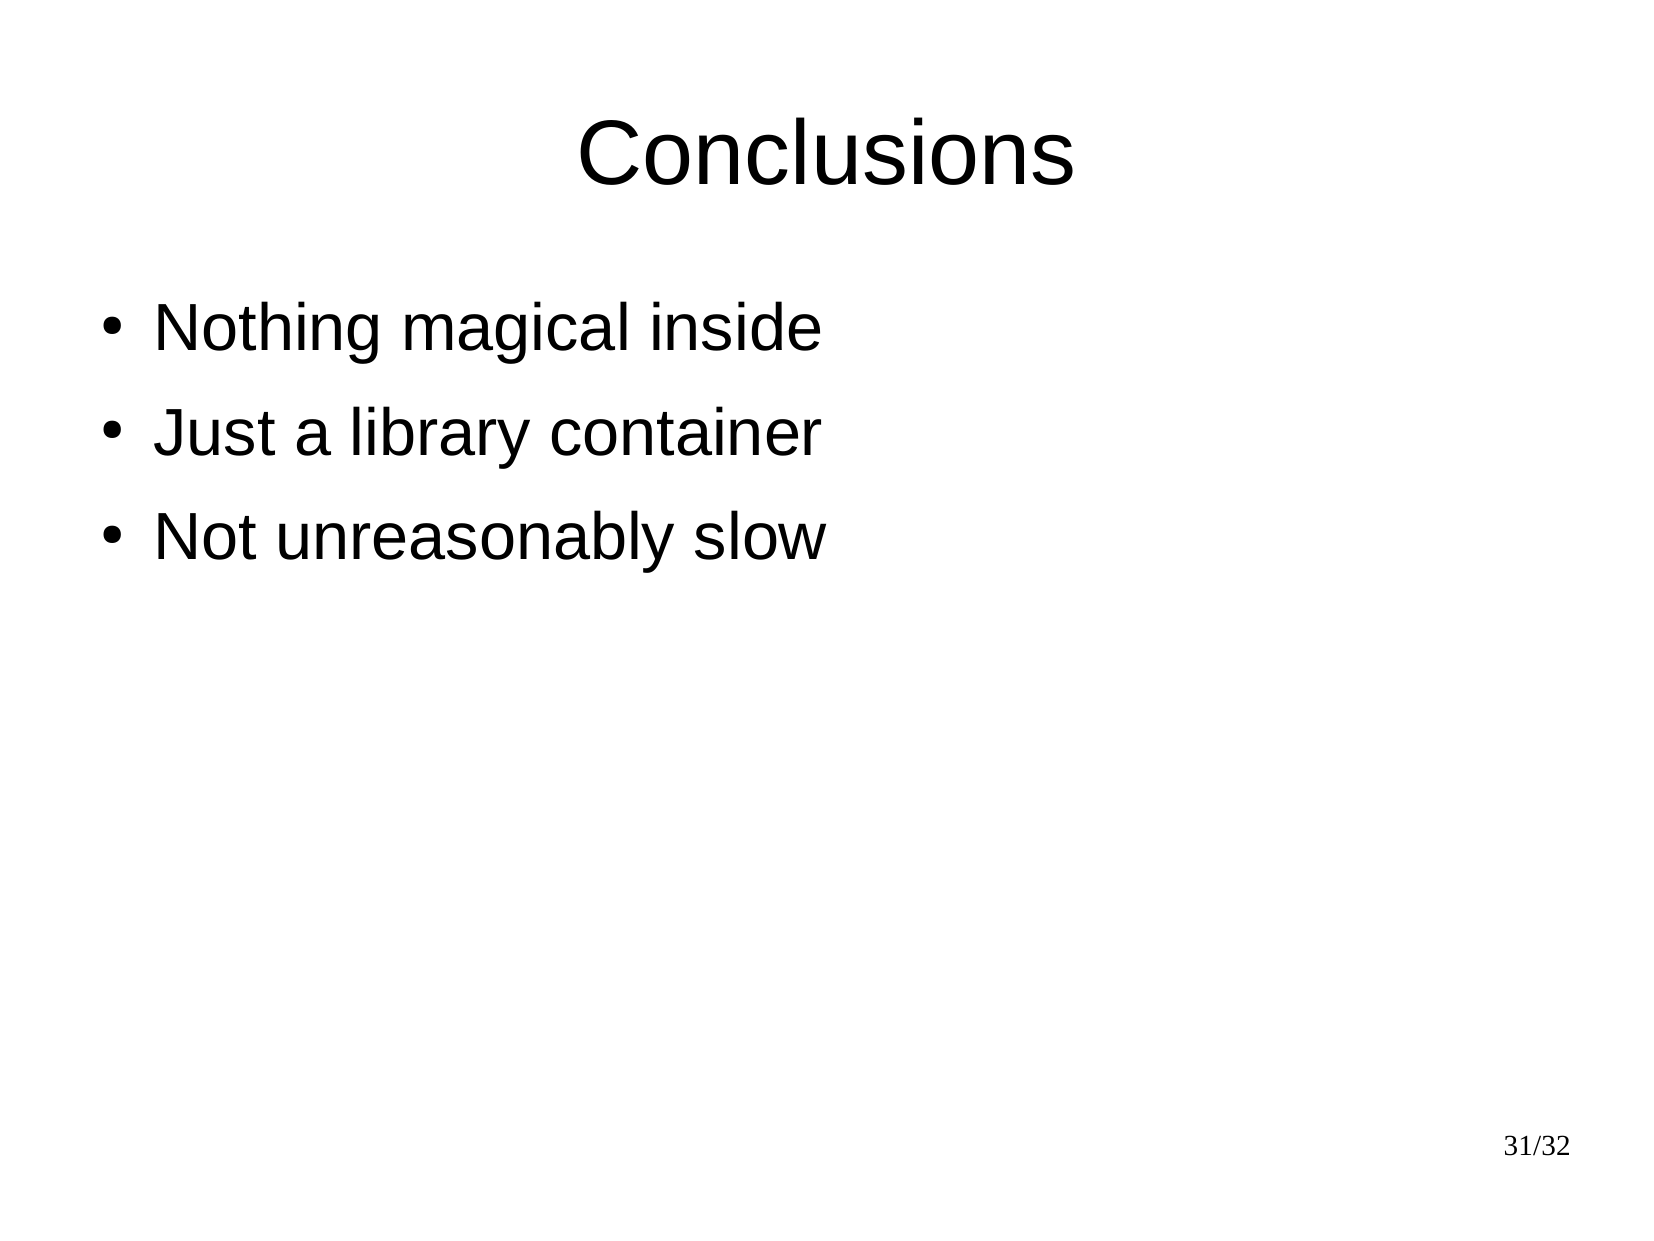

# Conclusions
Nothing magical inside
Just a library container
Not unreasonably slow
31